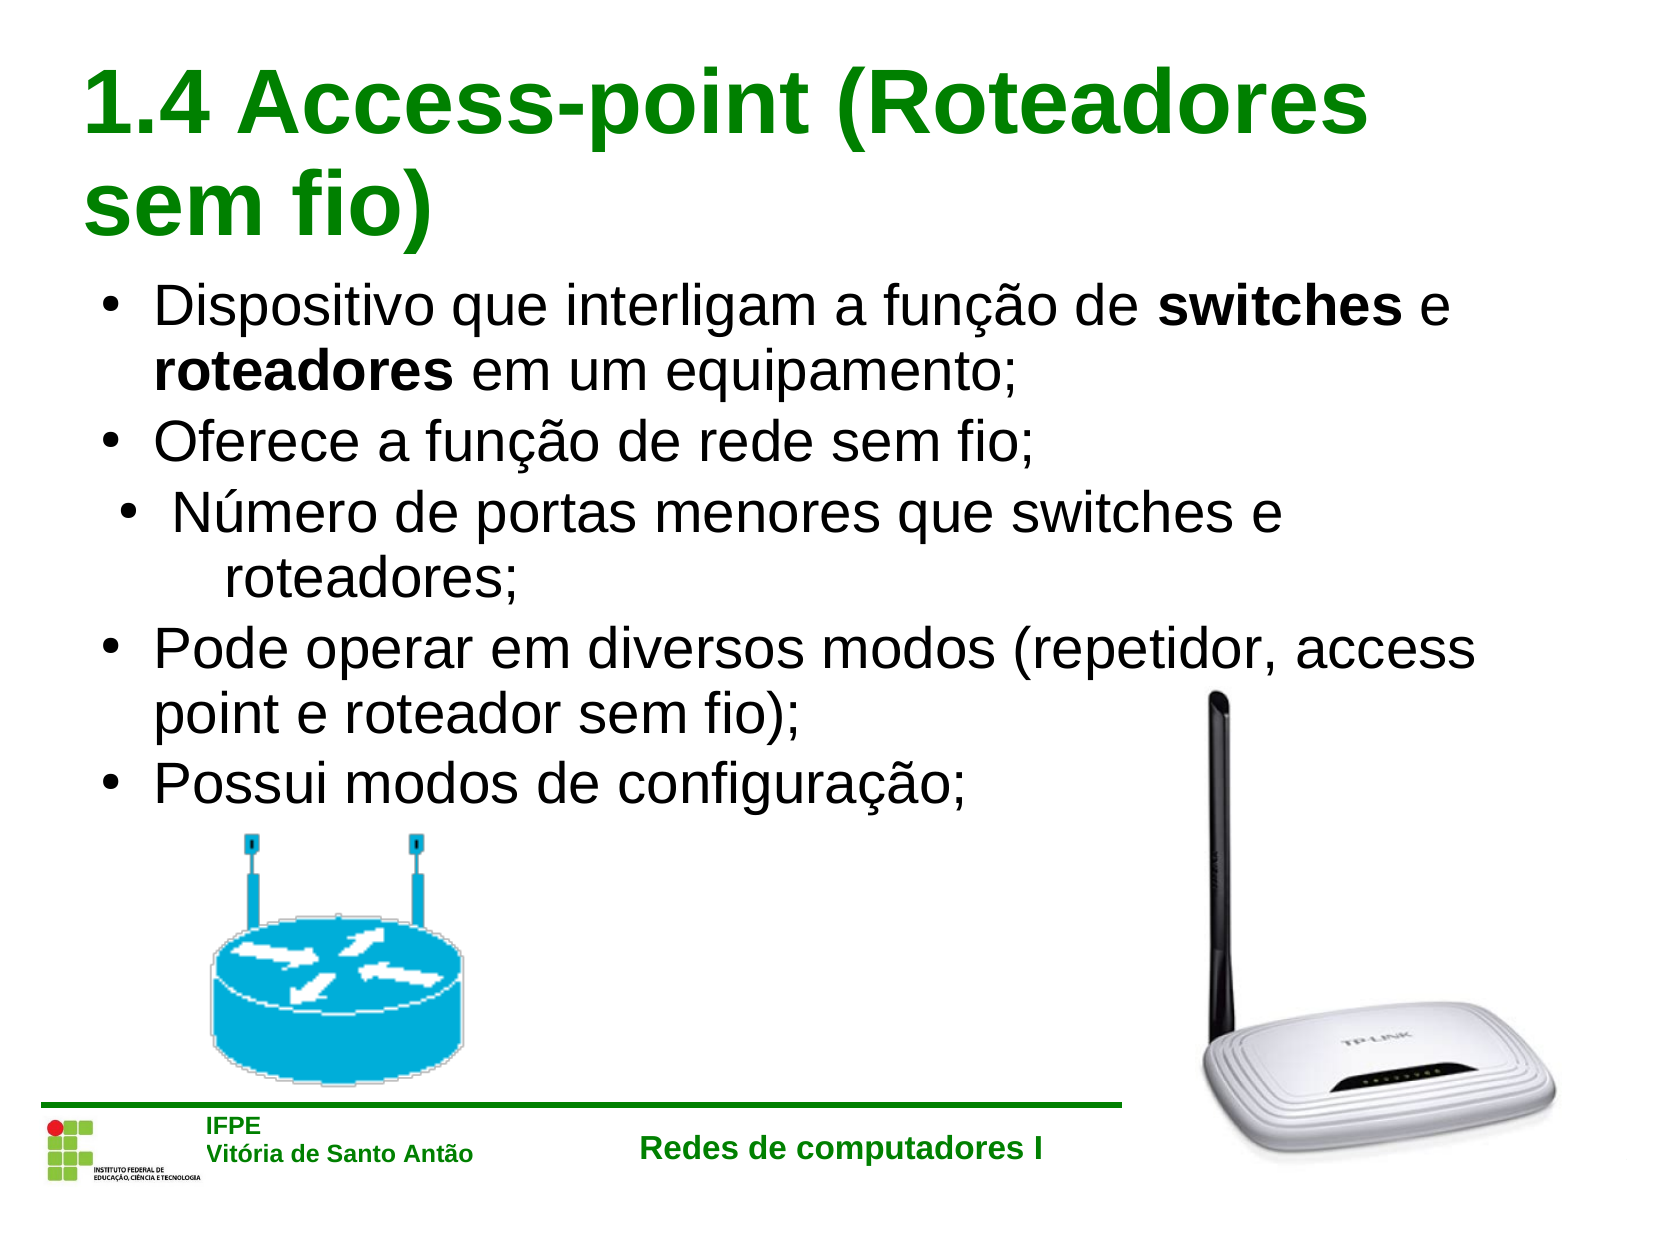

# 1.4 Access-point (Roteadores sem fio)
Dispositivo que interligam a função de switches e roteadores em um equipamento;
Oferece a função de rede sem fio;
Número de portas menores que switches e roteadores;
Pode operar em diversos modos (repetidor, access point e roteador sem fio);
Possui modos de configuração;